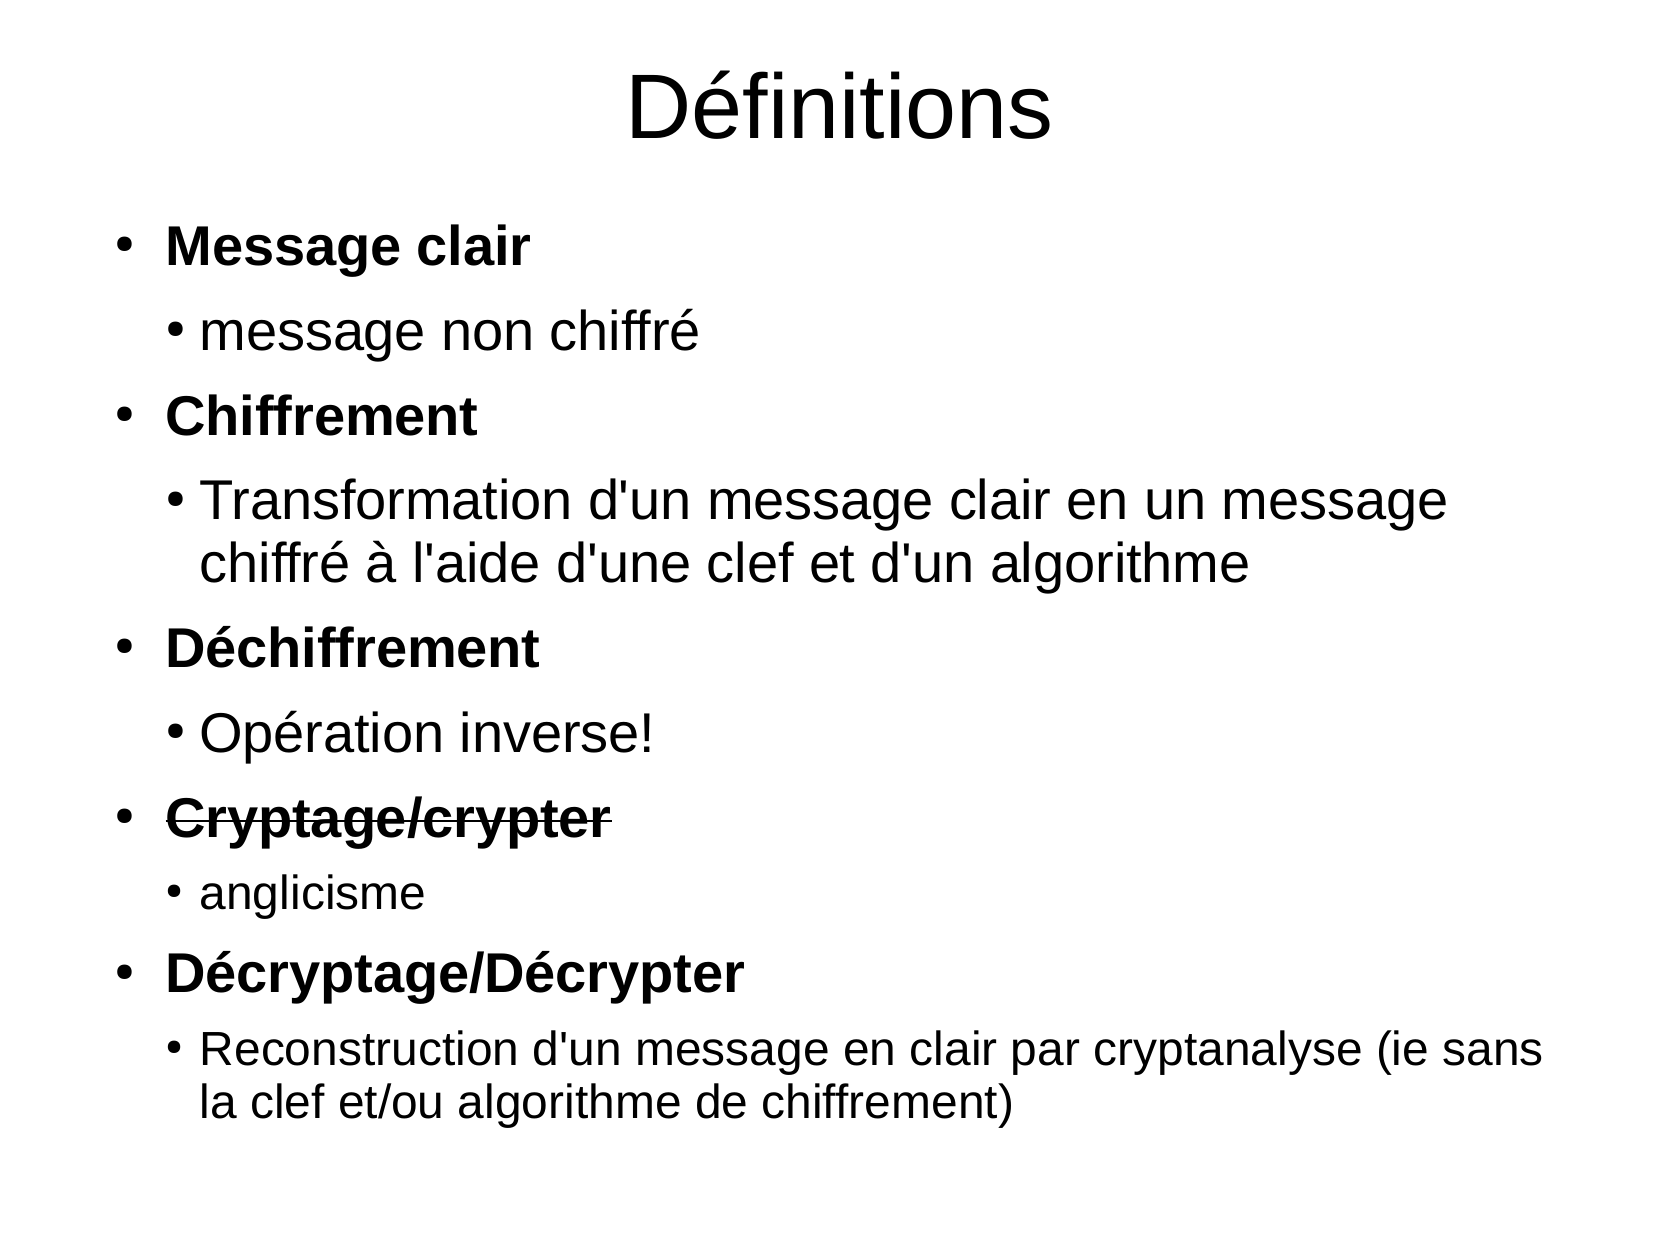

# Définitions
Message clair
message non chiffré
Chiffrement
Transformation d'un message clair en un message chiffré à l'aide d'une clef et d'un algorithme
Déchiffrement
Opération inverse!
Cryptage/crypter
anglicisme
Décryptage/Décrypter
Reconstruction d'un message en clair par cryptanalyse (ie sans la clef et/ou algorithme de chiffrement)